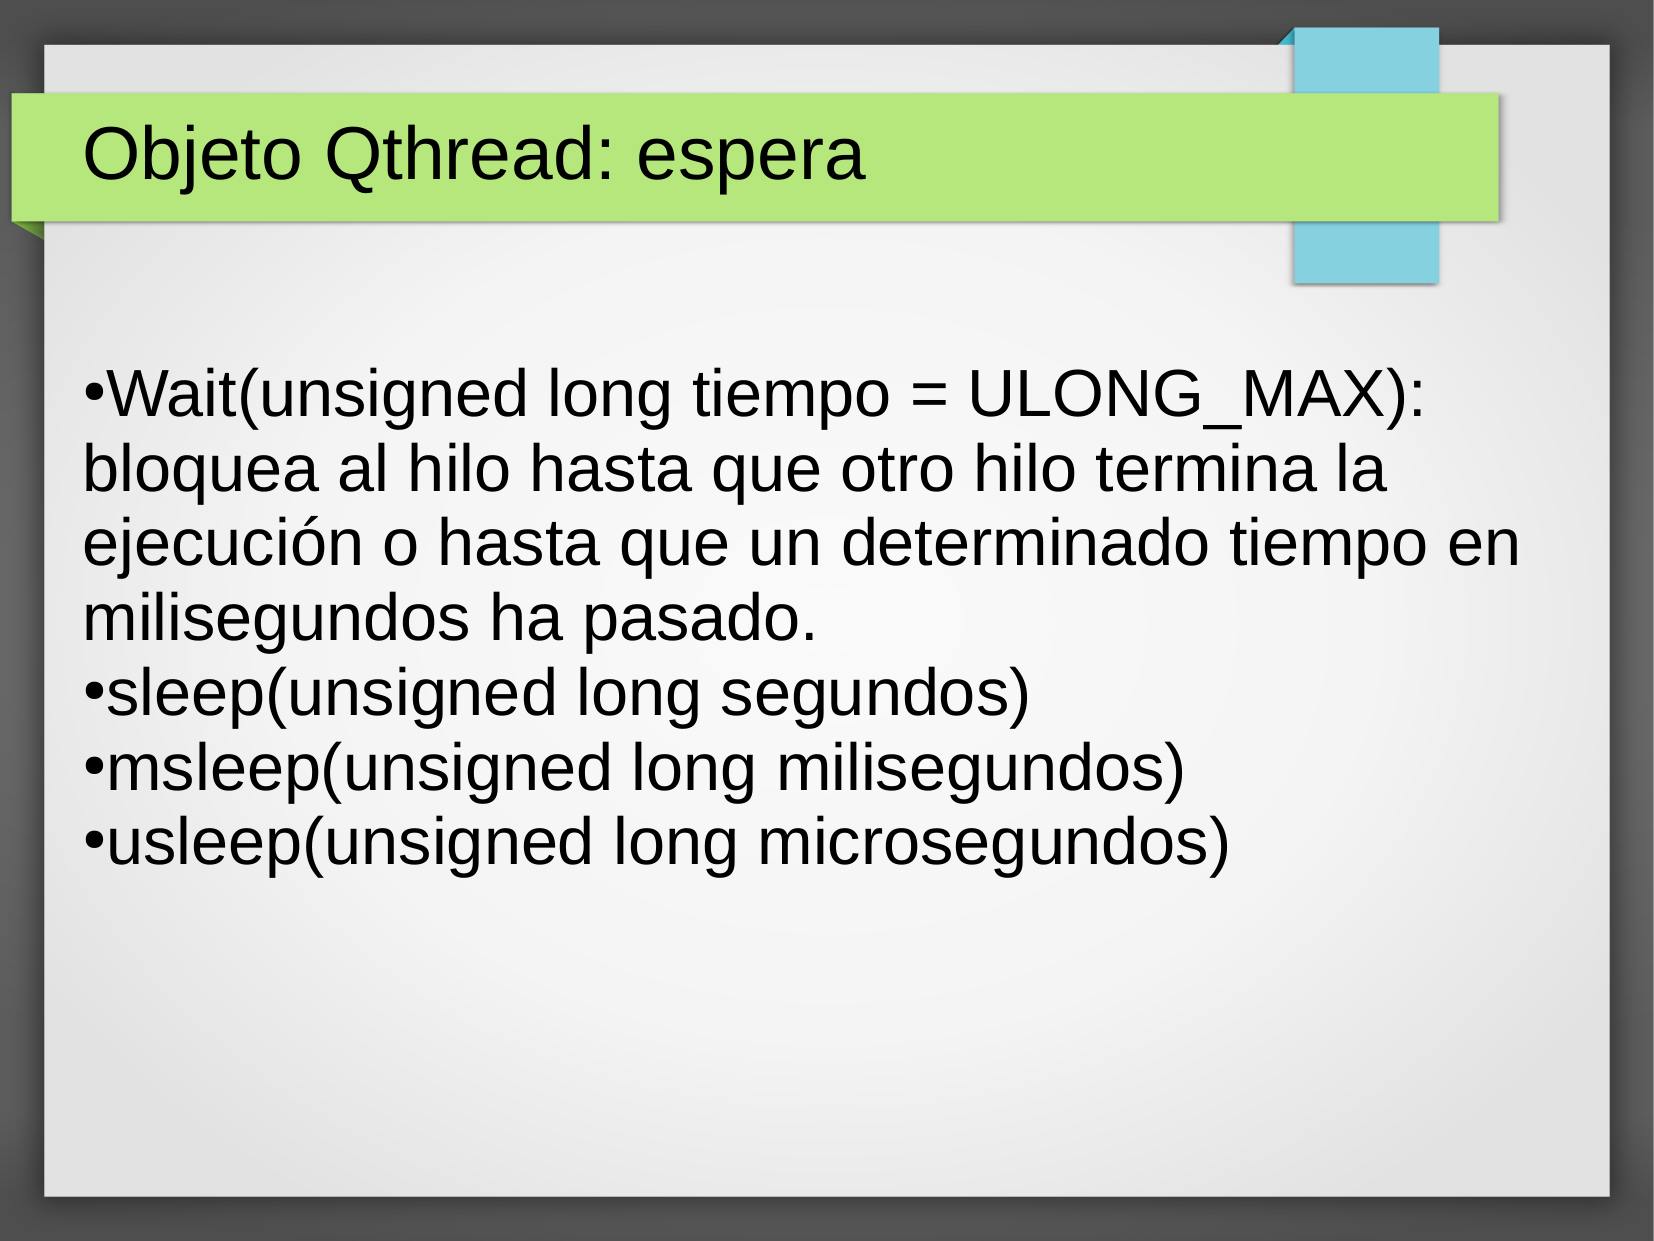

# Objeto Qthread: espera
Wait(unsigned long tiempo = ULONG_MAX): bloquea al hilo hasta que otro hilo termina la ejecución o hasta que un determinado tiempo en milisegundos ha pasado.
sleep(unsigned long segundos)
msleep(unsigned long milisegundos)
usleep(unsigned long microsegundos)